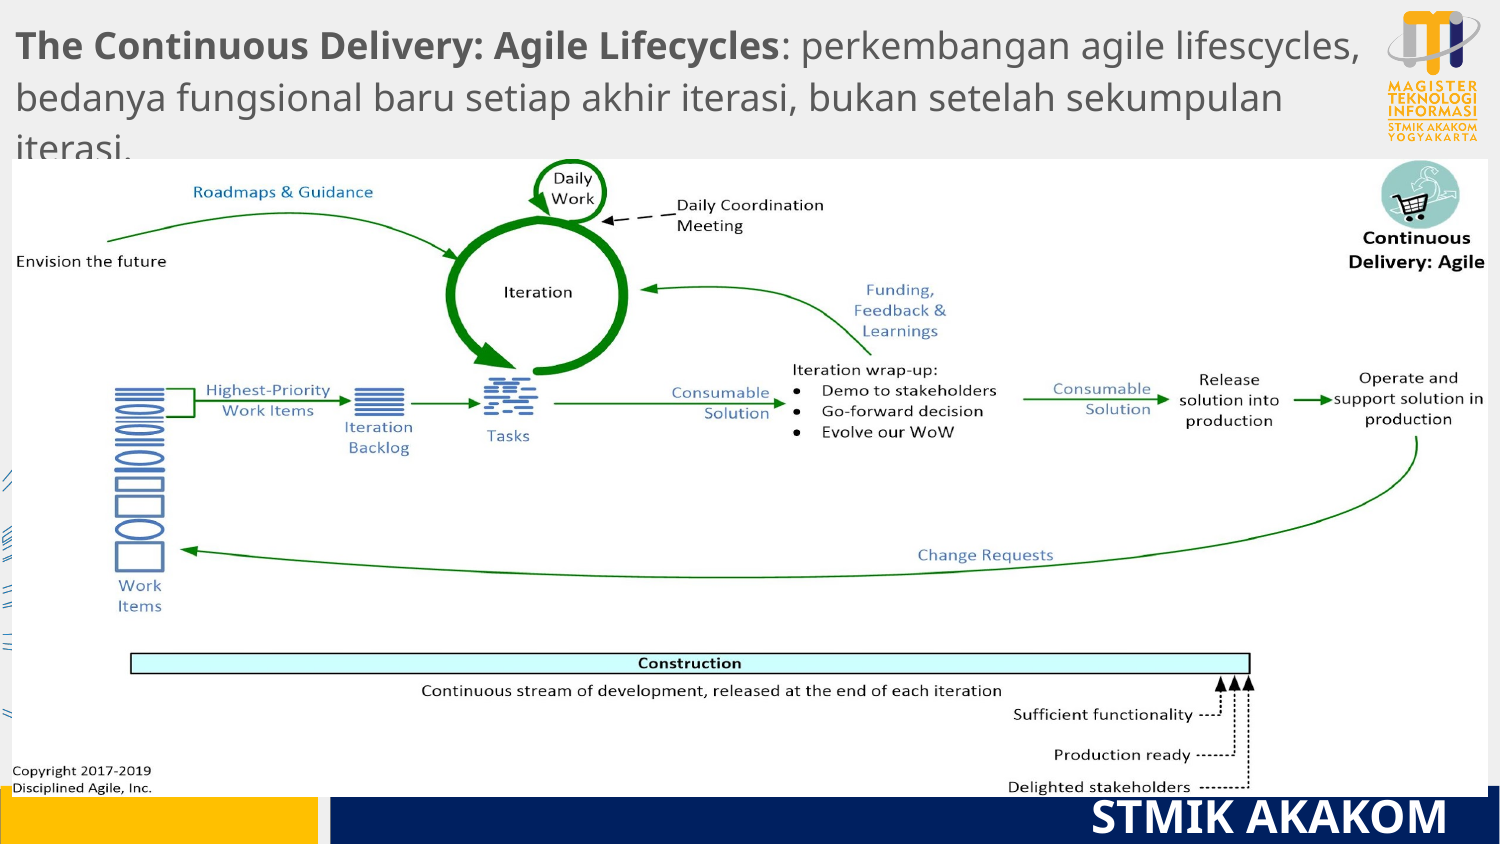

# The Continuous Delivery: Agile Lifecycles: perkembangan agile lifescycles, bedanya fungsional baru setiap akhir iterasi, bukan setelah sekumpulan iterasi.